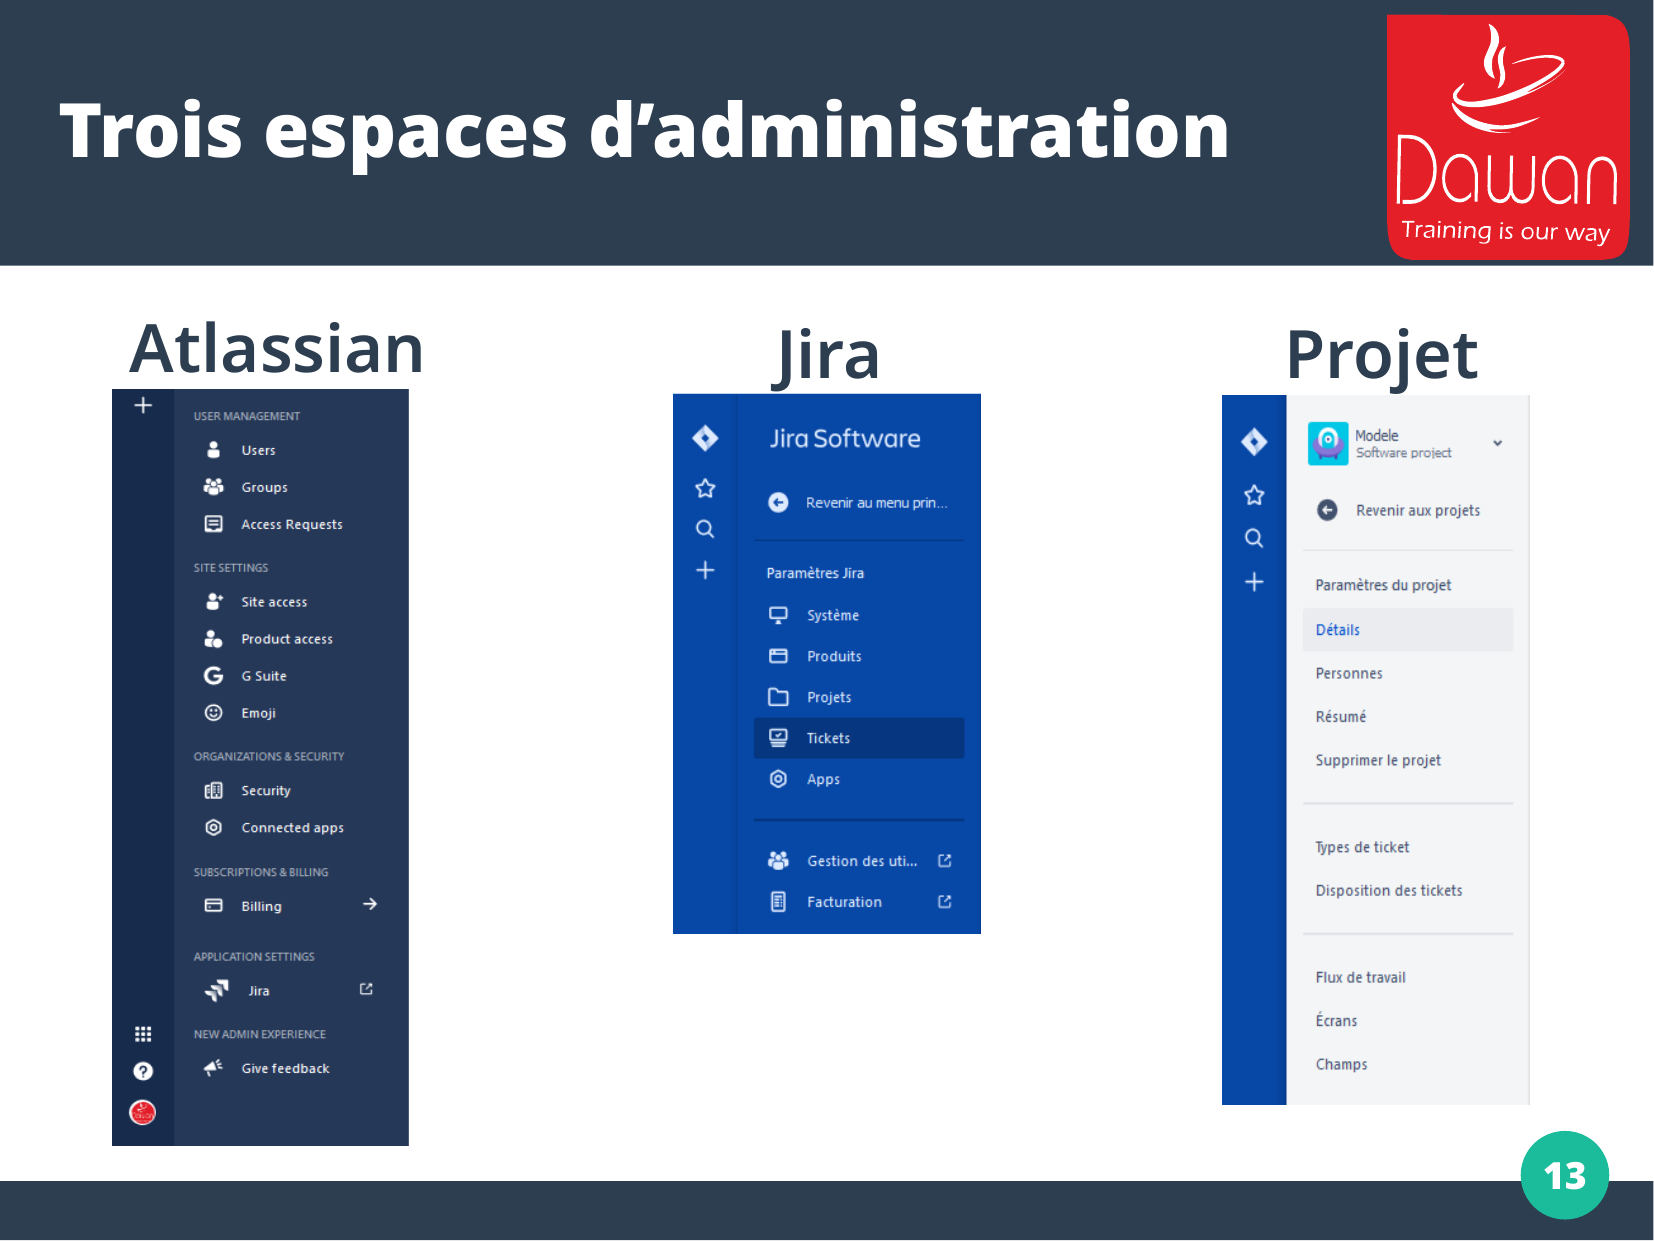

# Trois espaces d’administration
Atlassian
 	 Jira
 	Projet
13